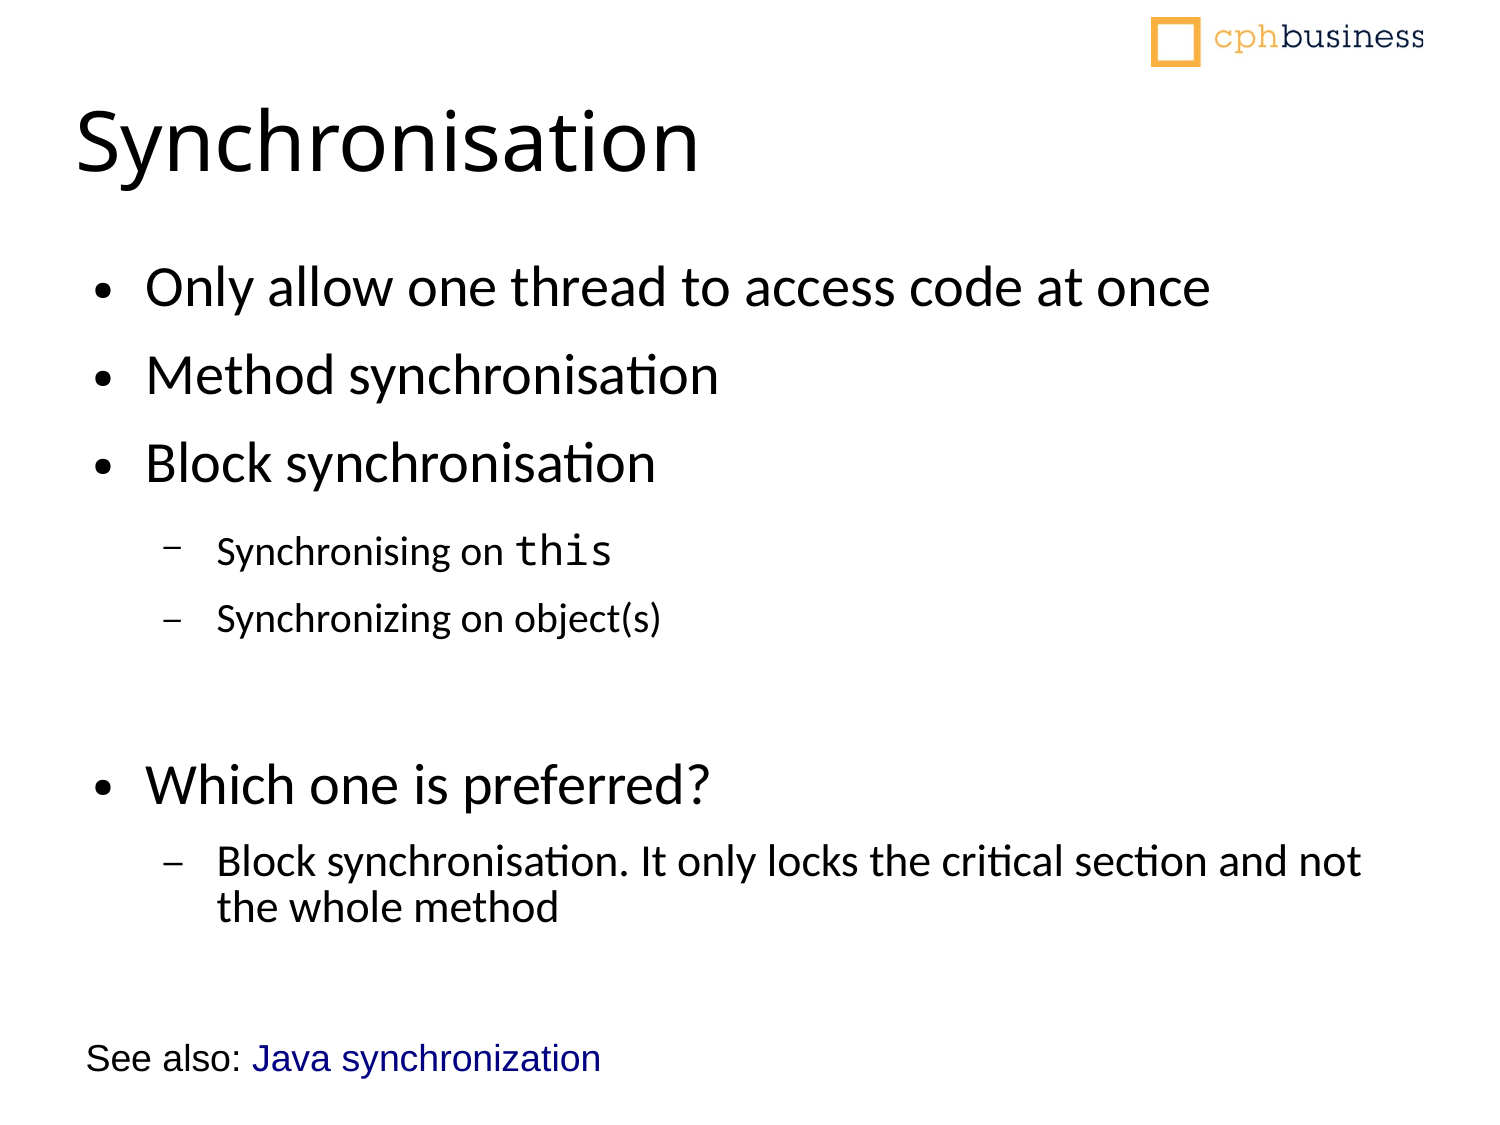

# Synchronisation
Only allow one thread to access code at once
Method synchronisation
Block synchronisation
Synchronising on this
Synchronizing on object(s)
Which one is preferred?
Block synchronisation. It only locks the critical section and not the whole method
See also: Java synchronization